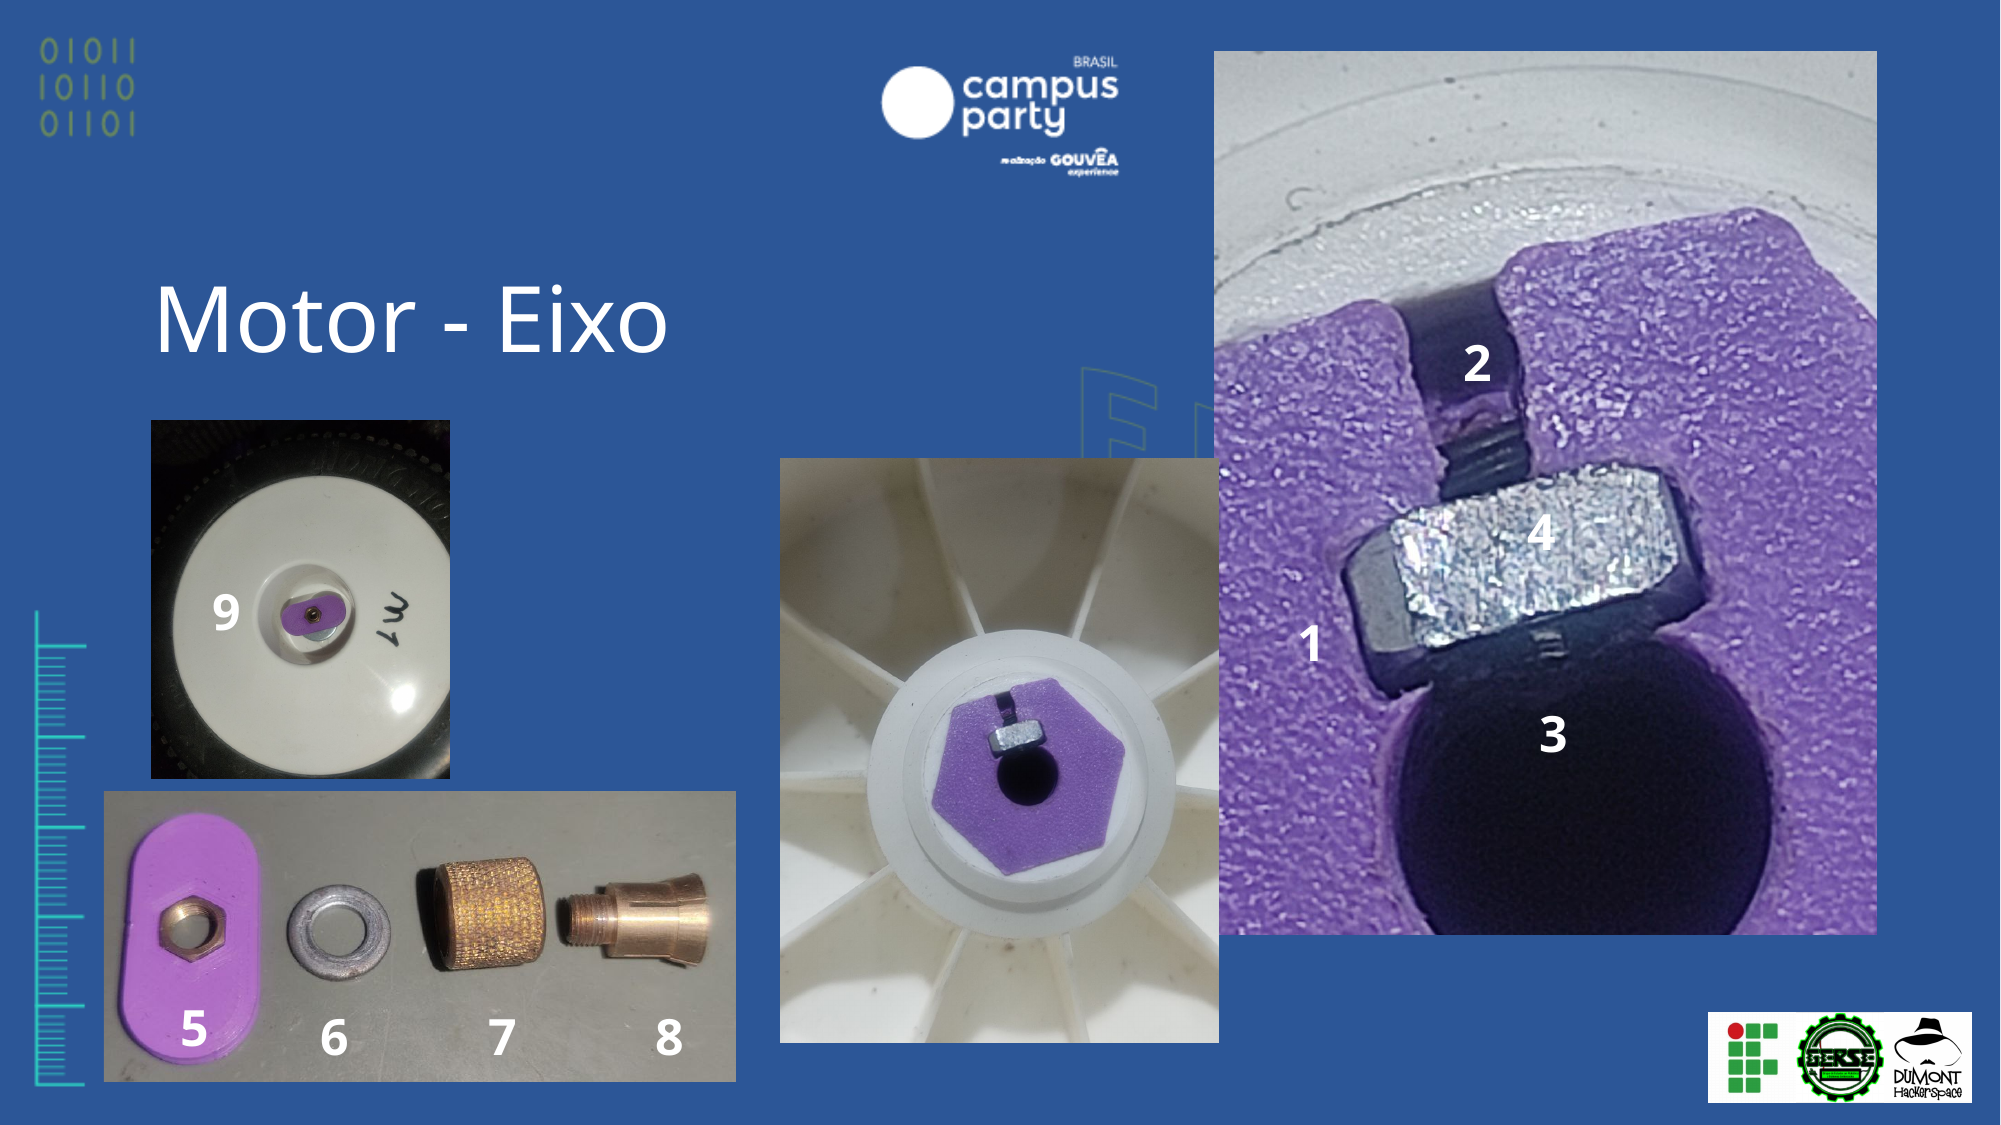

# Motor - Eixo
2
4
9
1
3
5
6
7
8